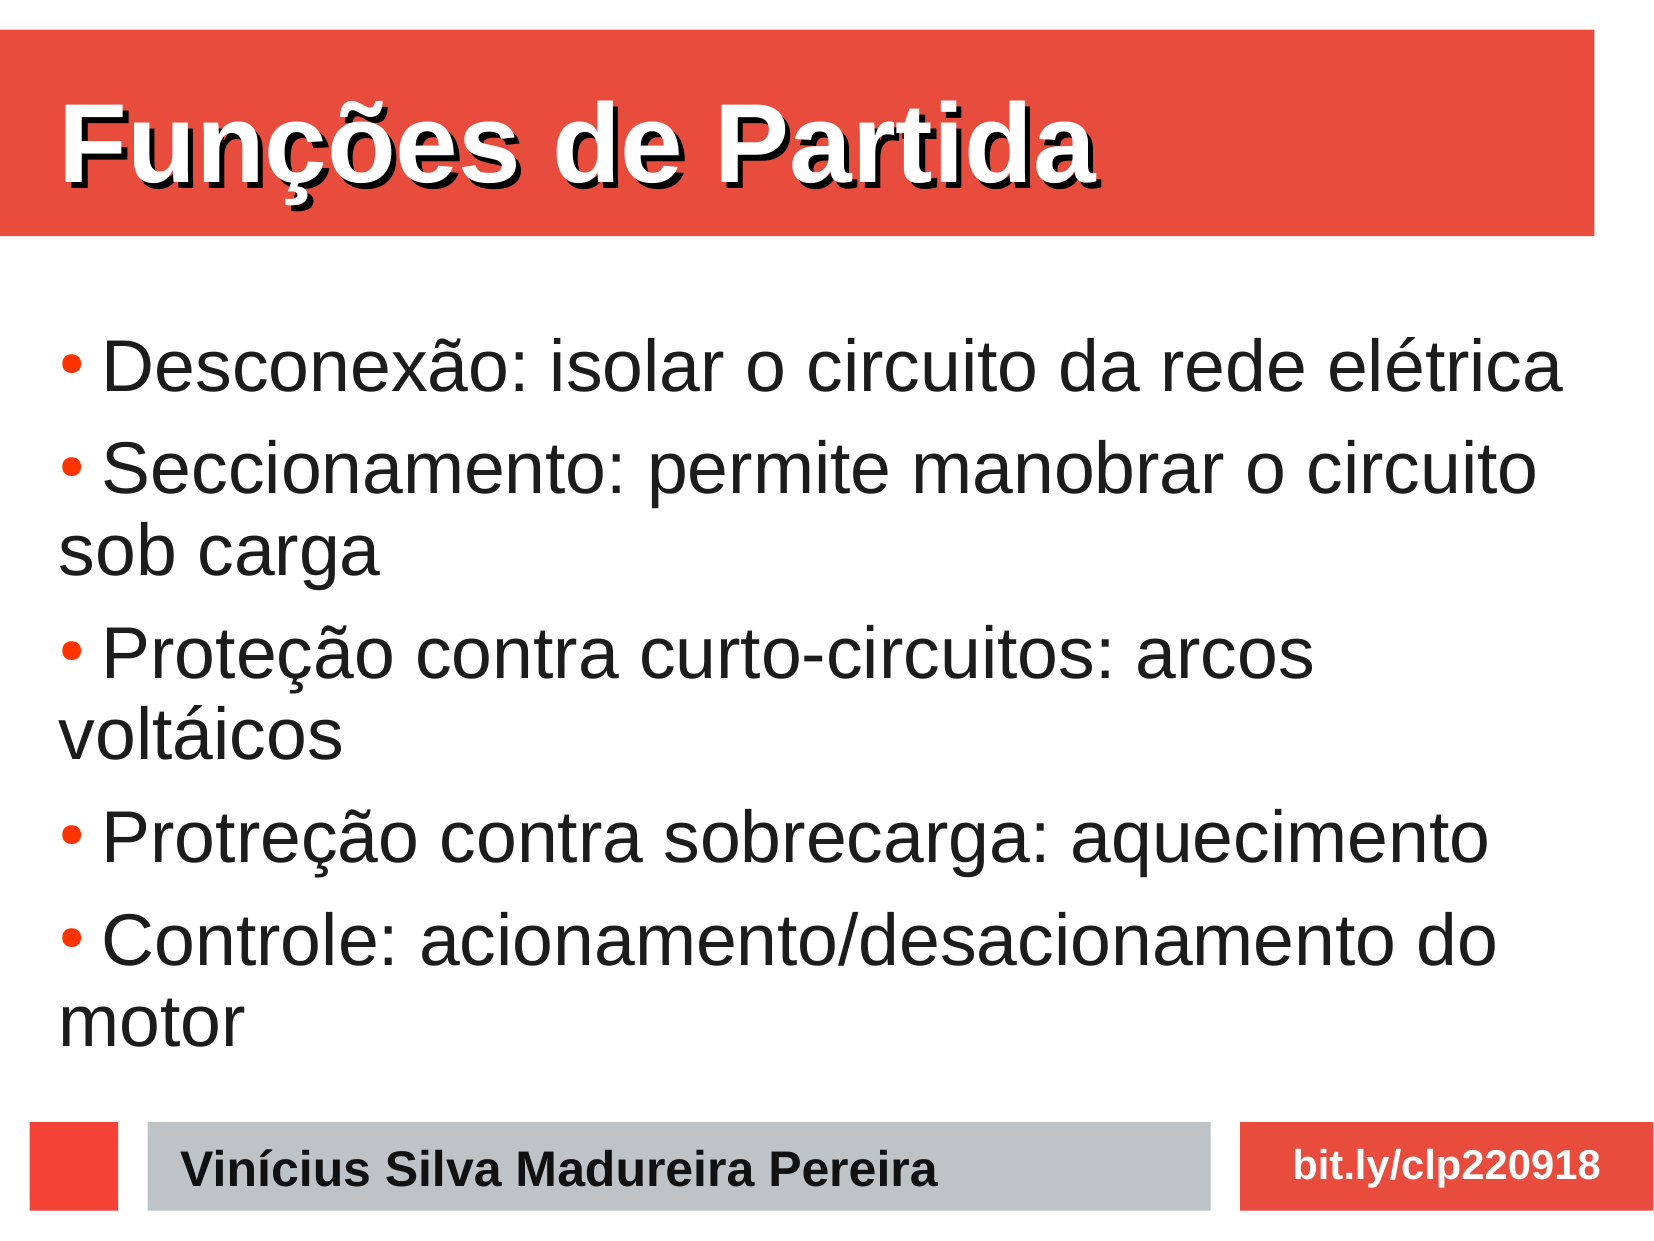

# Funções de Partida
 Desconexão: isolar o circuito da rede elétrica
 Seccionamento: permite manobrar o circuito sob carga
 Proteção contra curto-circuitos: arcos voltáicos
 Protreção contra sobrecarga: aquecimento
 Controle: acionamento/desacionamento do motor
Vinícius Silva Madureira Pereira
bit.ly/clp220918